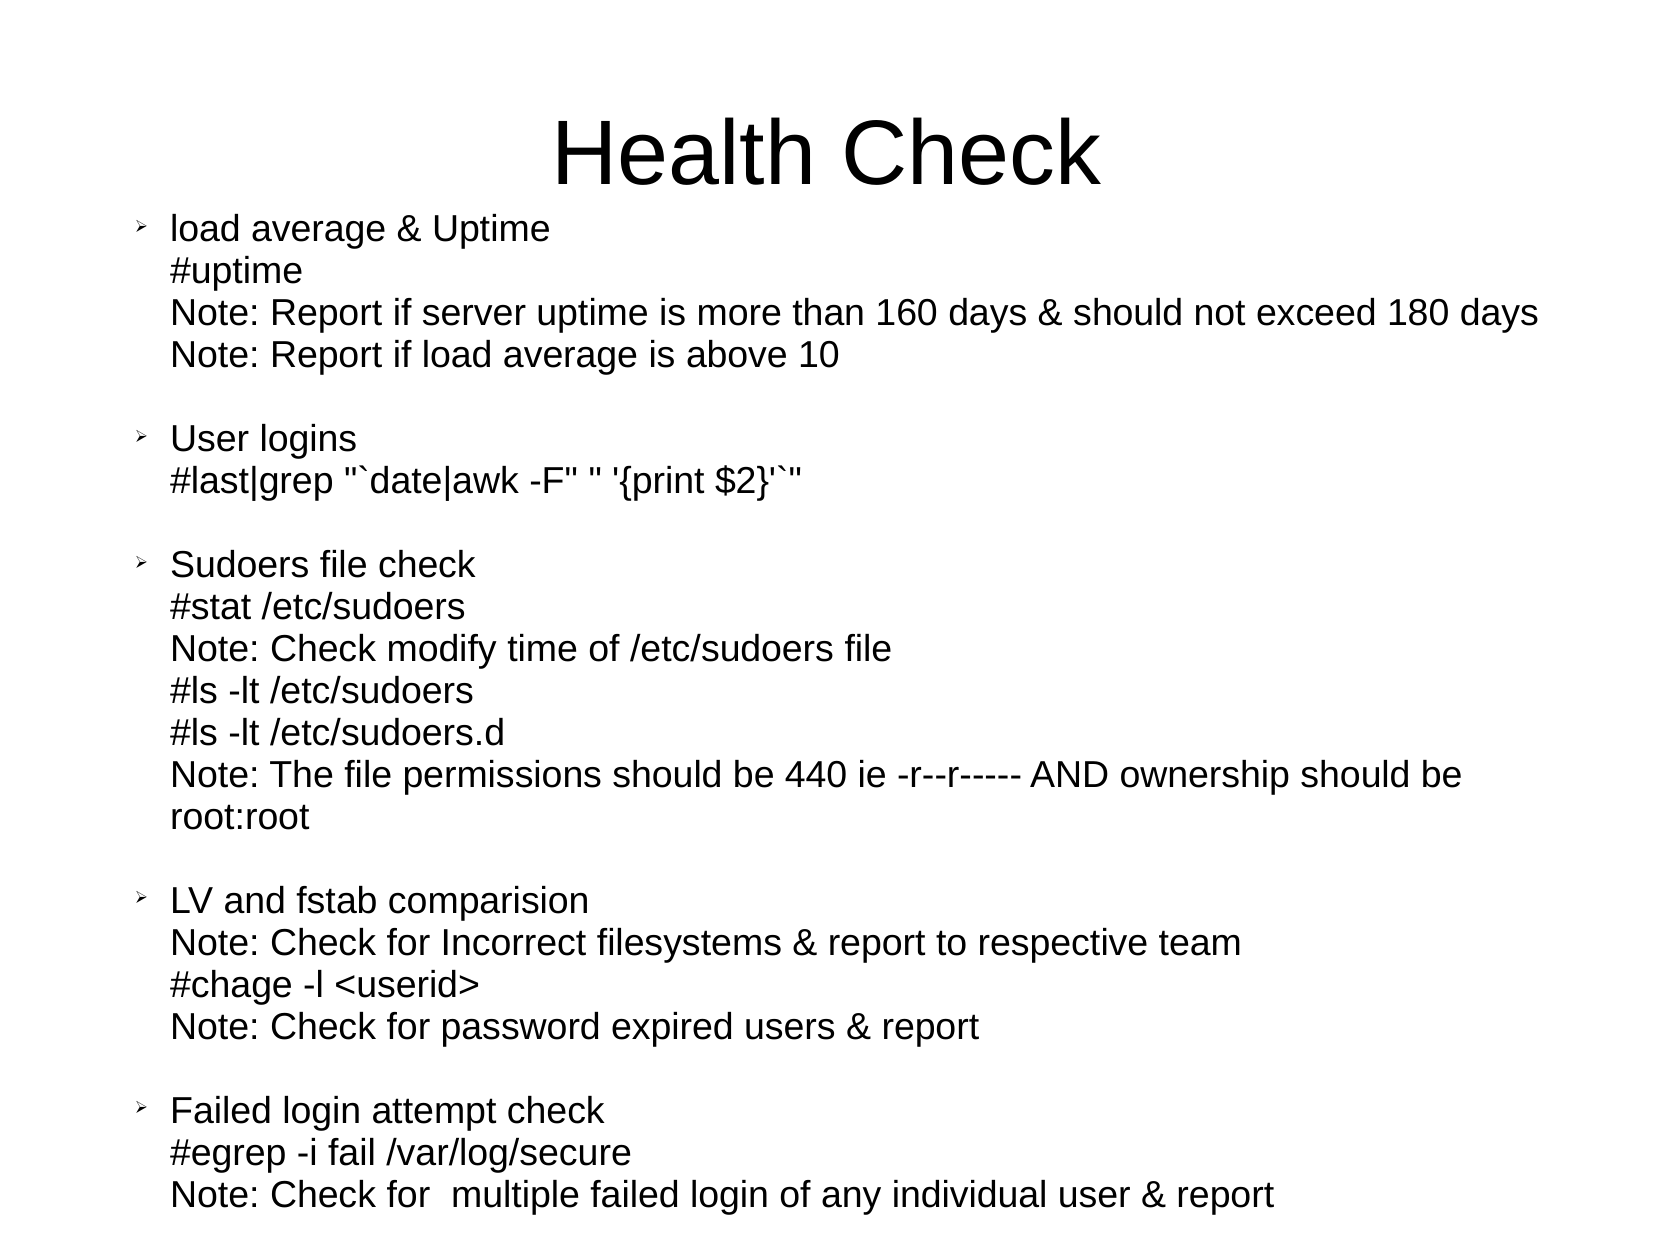

# Health Check
load average & Uptime
#uptime
Note: Report if server uptime is more than 160 days & should not exceed 180 days
Note: Report if load average is above 10
User logins
#last|grep "`date|awk -F" " '{print $2}'`"
Sudoers file check
#stat /etc/sudoers
Note: Check modify time of /etc/sudoers file
#ls -lt /etc/sudoers
#ls -lt /etc/sudoers.d
Note: The file permissions should be 440 ie -r--r----- AND ownership should be root:root
LV and fstab comparision
Note: Check for Incorrect filesystems & report to respective team
#chage -l <userid>
Note: Check for password expired users & report
Failed login attempt check
#egrep -i fail /var/log/secure
Note: Check for multiple failed login of any individual user & report